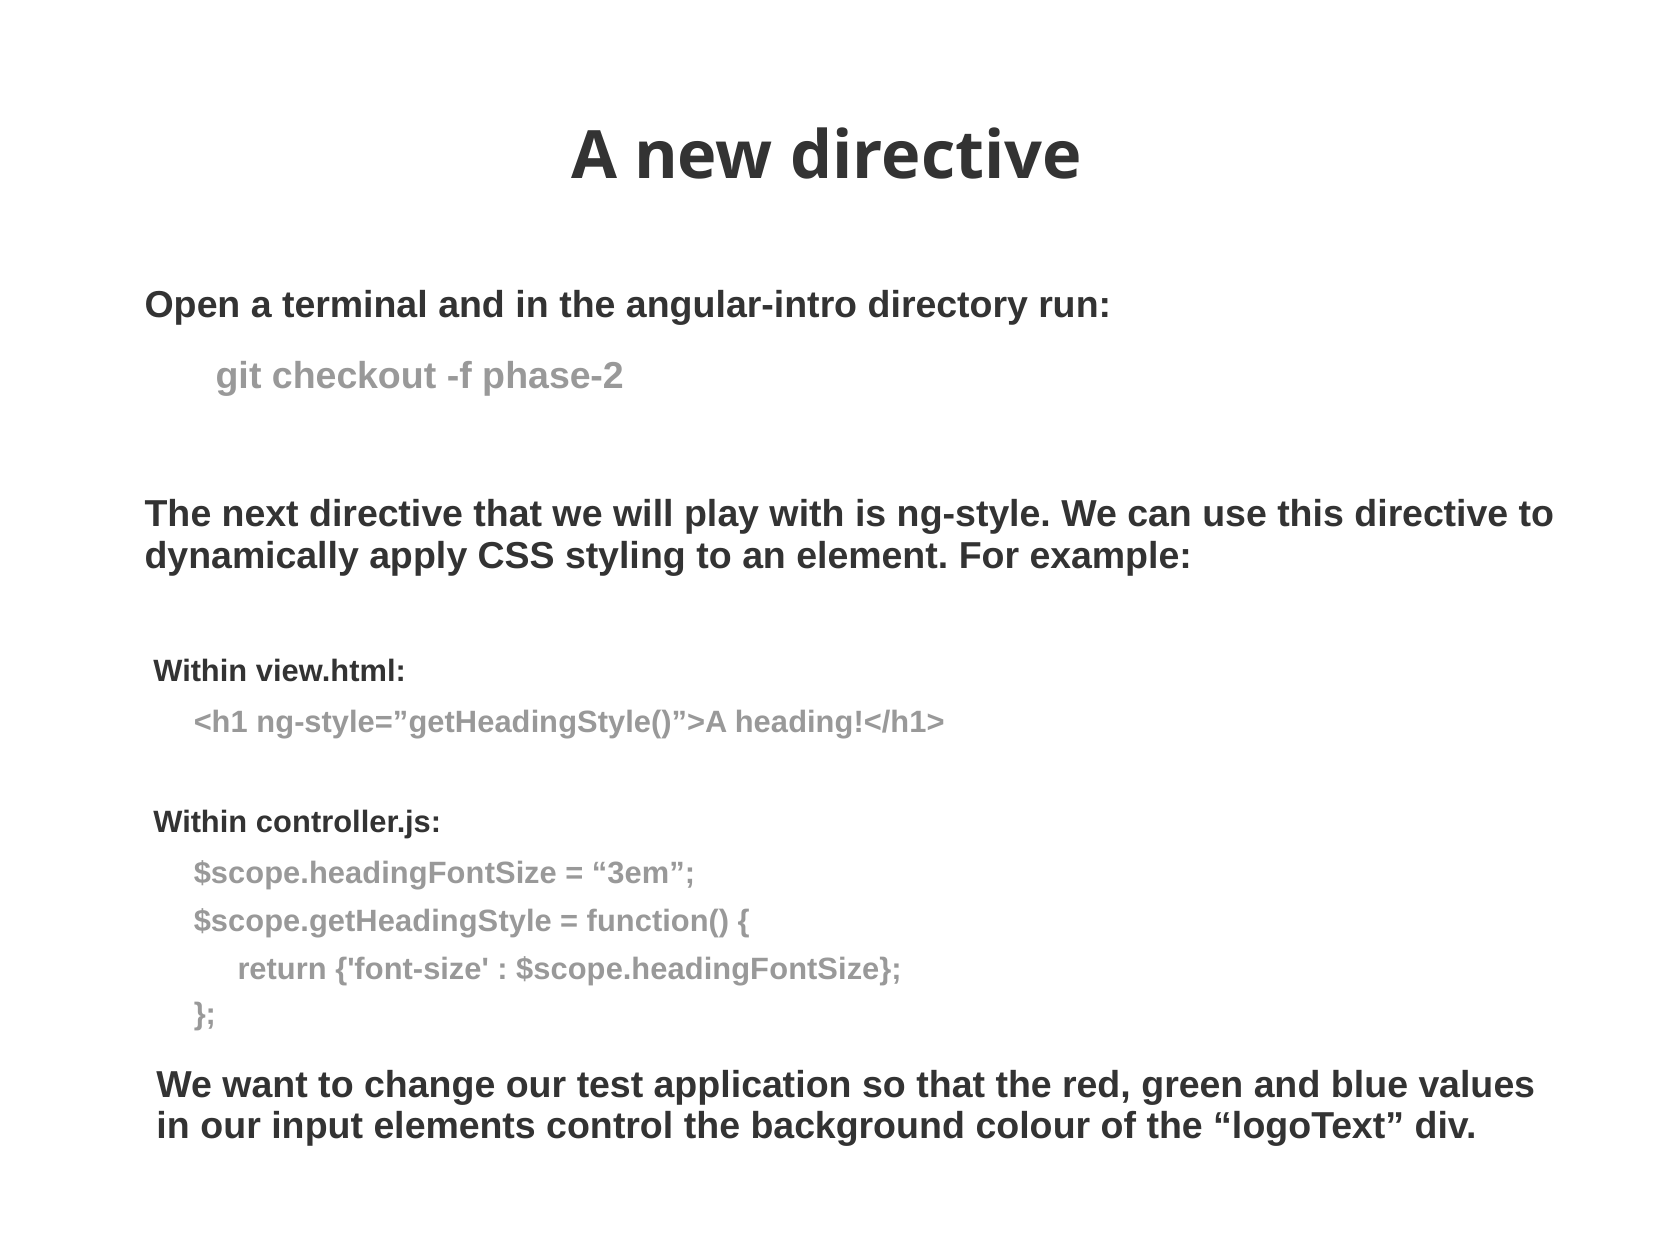

# A new directive
Open a terminal and in the angular-intro directory run:
git checkout -f phase-2
The next directive that we will play with is ng-style. We can use this directive to dynamically apply CSS styling to an element. For example:
Within view.html:
<h1 ng-style=”getHeadingStyle()”>A heading!</h1>
Within controller.js:
$scope.headingFontSize = “3em”;
$scope.getHeadingStyle = function() {
return {'font-size' : $scope.headingFontSize};
};
We want to change our test application so that the red, green and blue values in our input elements control the background colour of the “logoText” div.